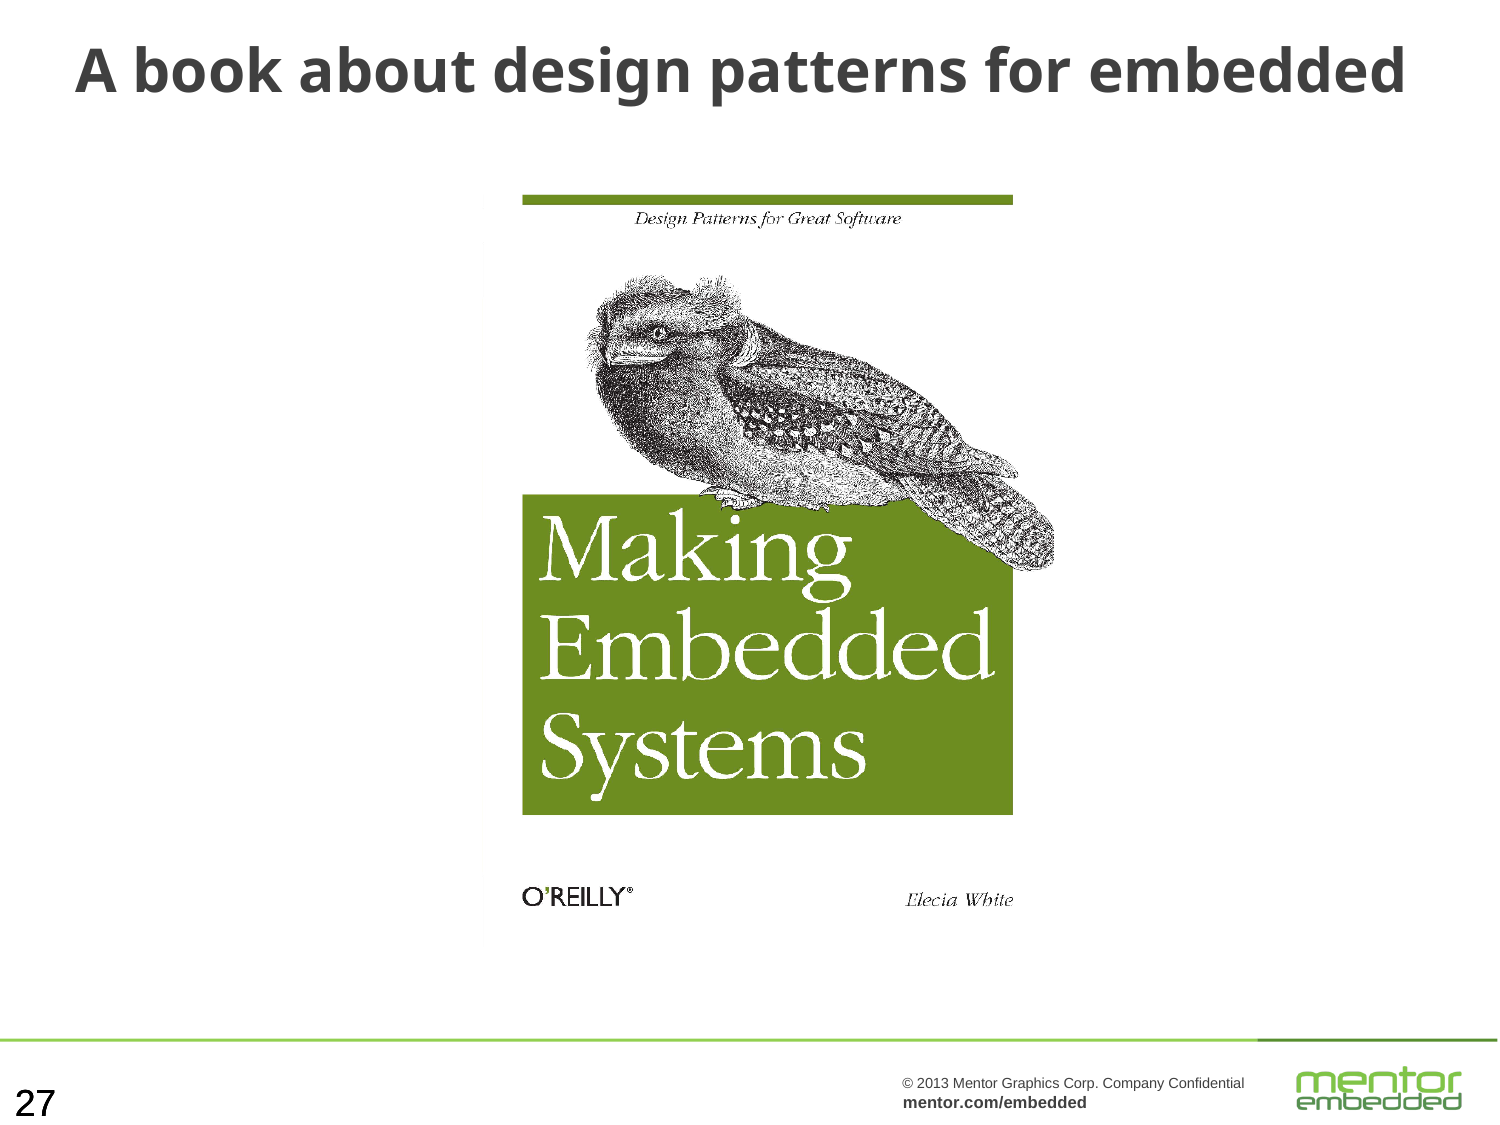

# A book about design patterns for embedded